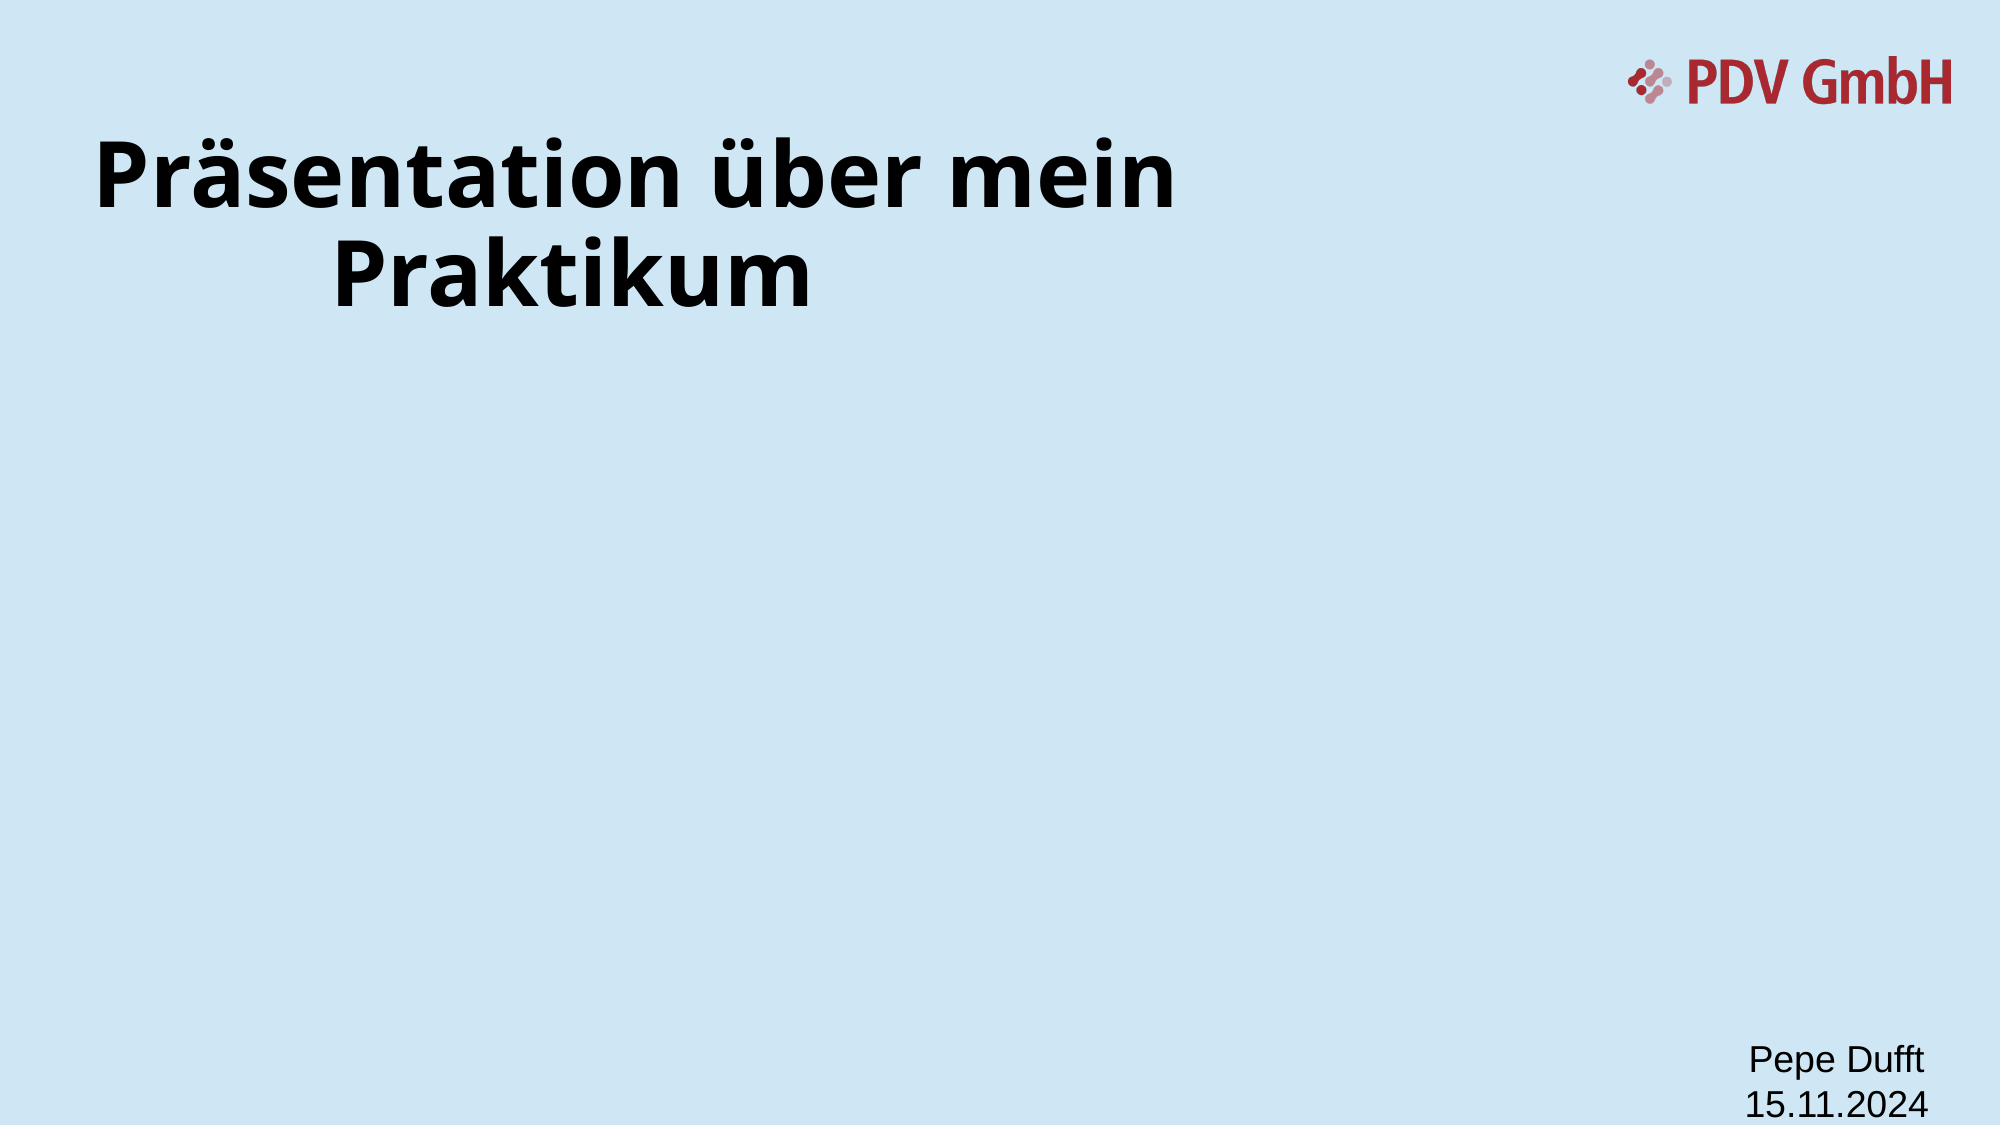

# Präsentation über mein Praktikum
Pepe Dufft 15.11.2024